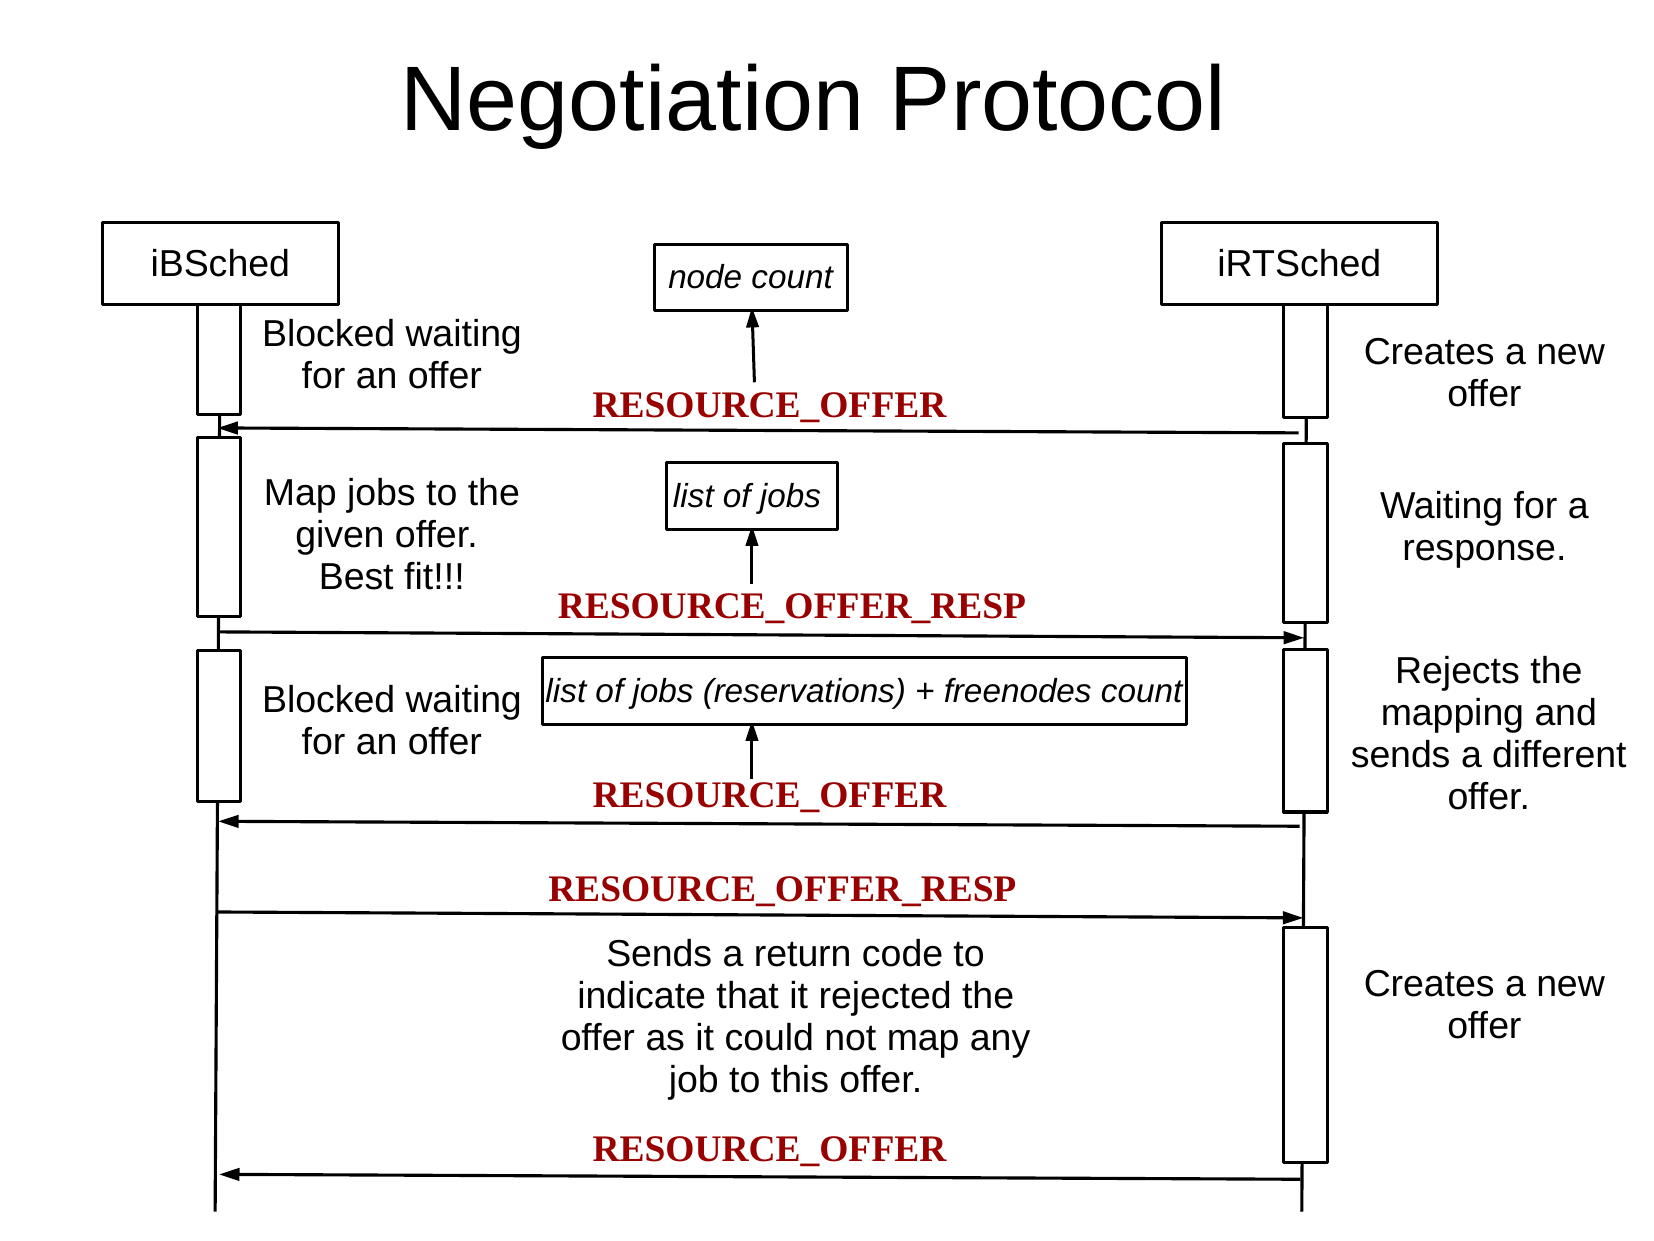

# Negotiation Protocol
iBSched
iRTSched
node count
Blocked waiting for an offer
Creates a new offer
RESOURCE_OFFER
list of jobs
Map jobs to the given offer. Best fit!!!
Waiting for a response.
RESOURCE_OFFER_RESP
Rejects the mapping and sends a different offer.
list of jobs (reservations) + freenodes count
Blocked waiting for an offer
RESOURCE_OFFER
RESOURCE_OFFER_RESP
Sends a return code to indicate that it rejected the offer as it could not map any job to this offer.
Creates a new offer
RESOURCE_OFFER